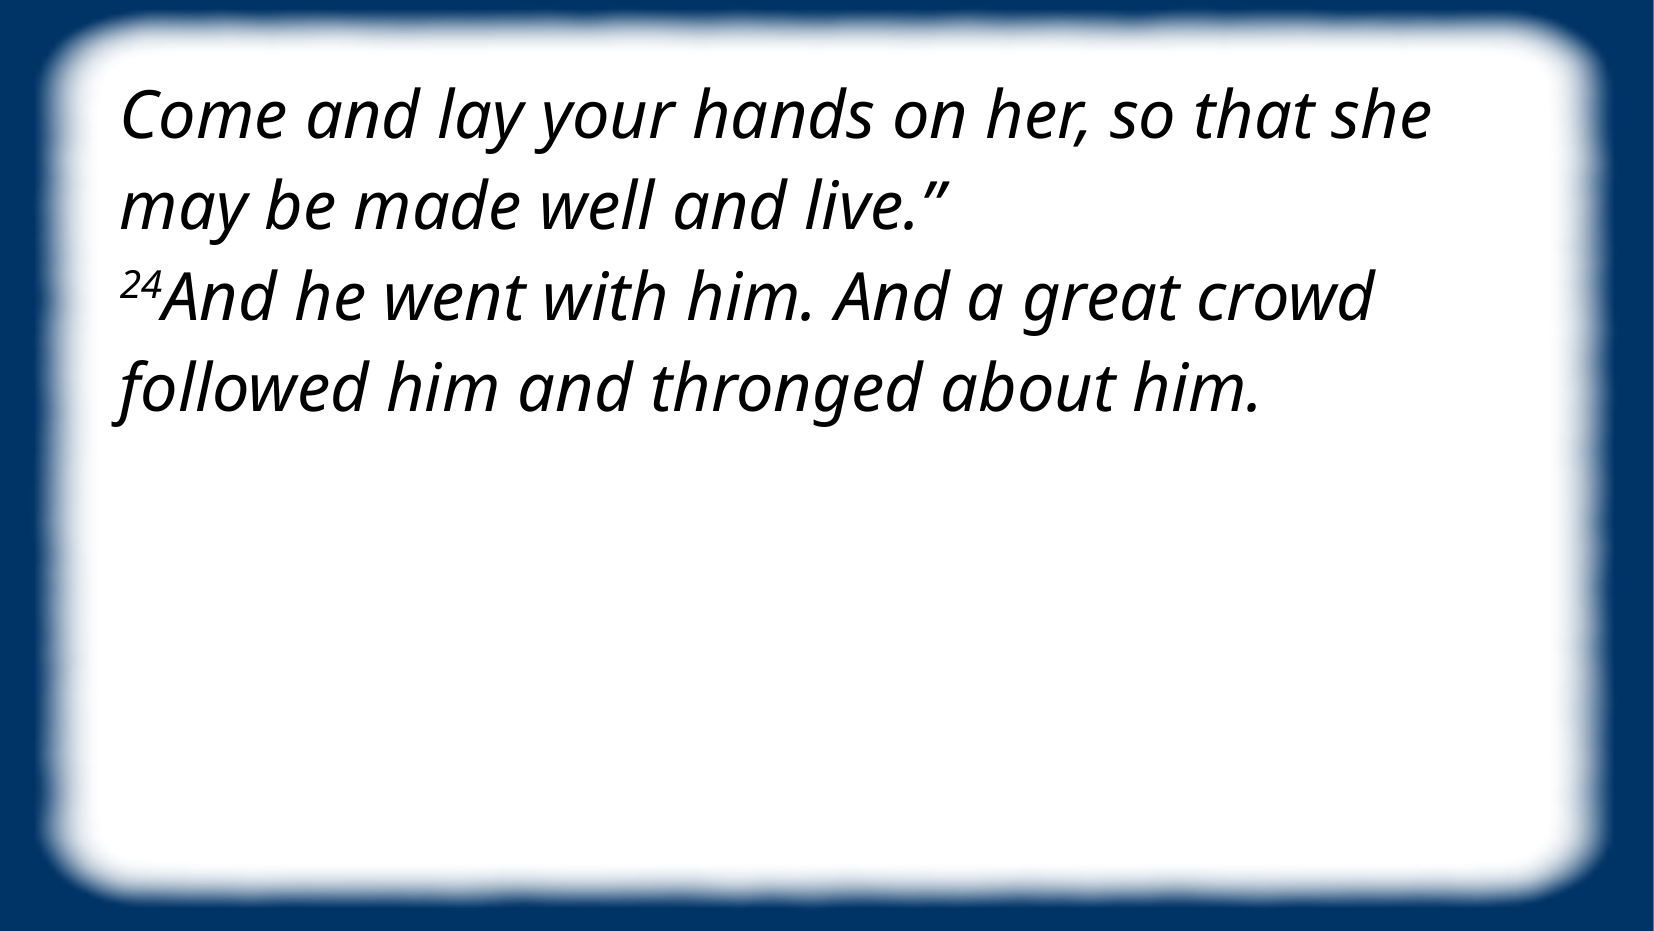

Come and lay your hands on her, so that she may be made well and live.”
24And he went with him. And a great crowd followed him and thronged about him.